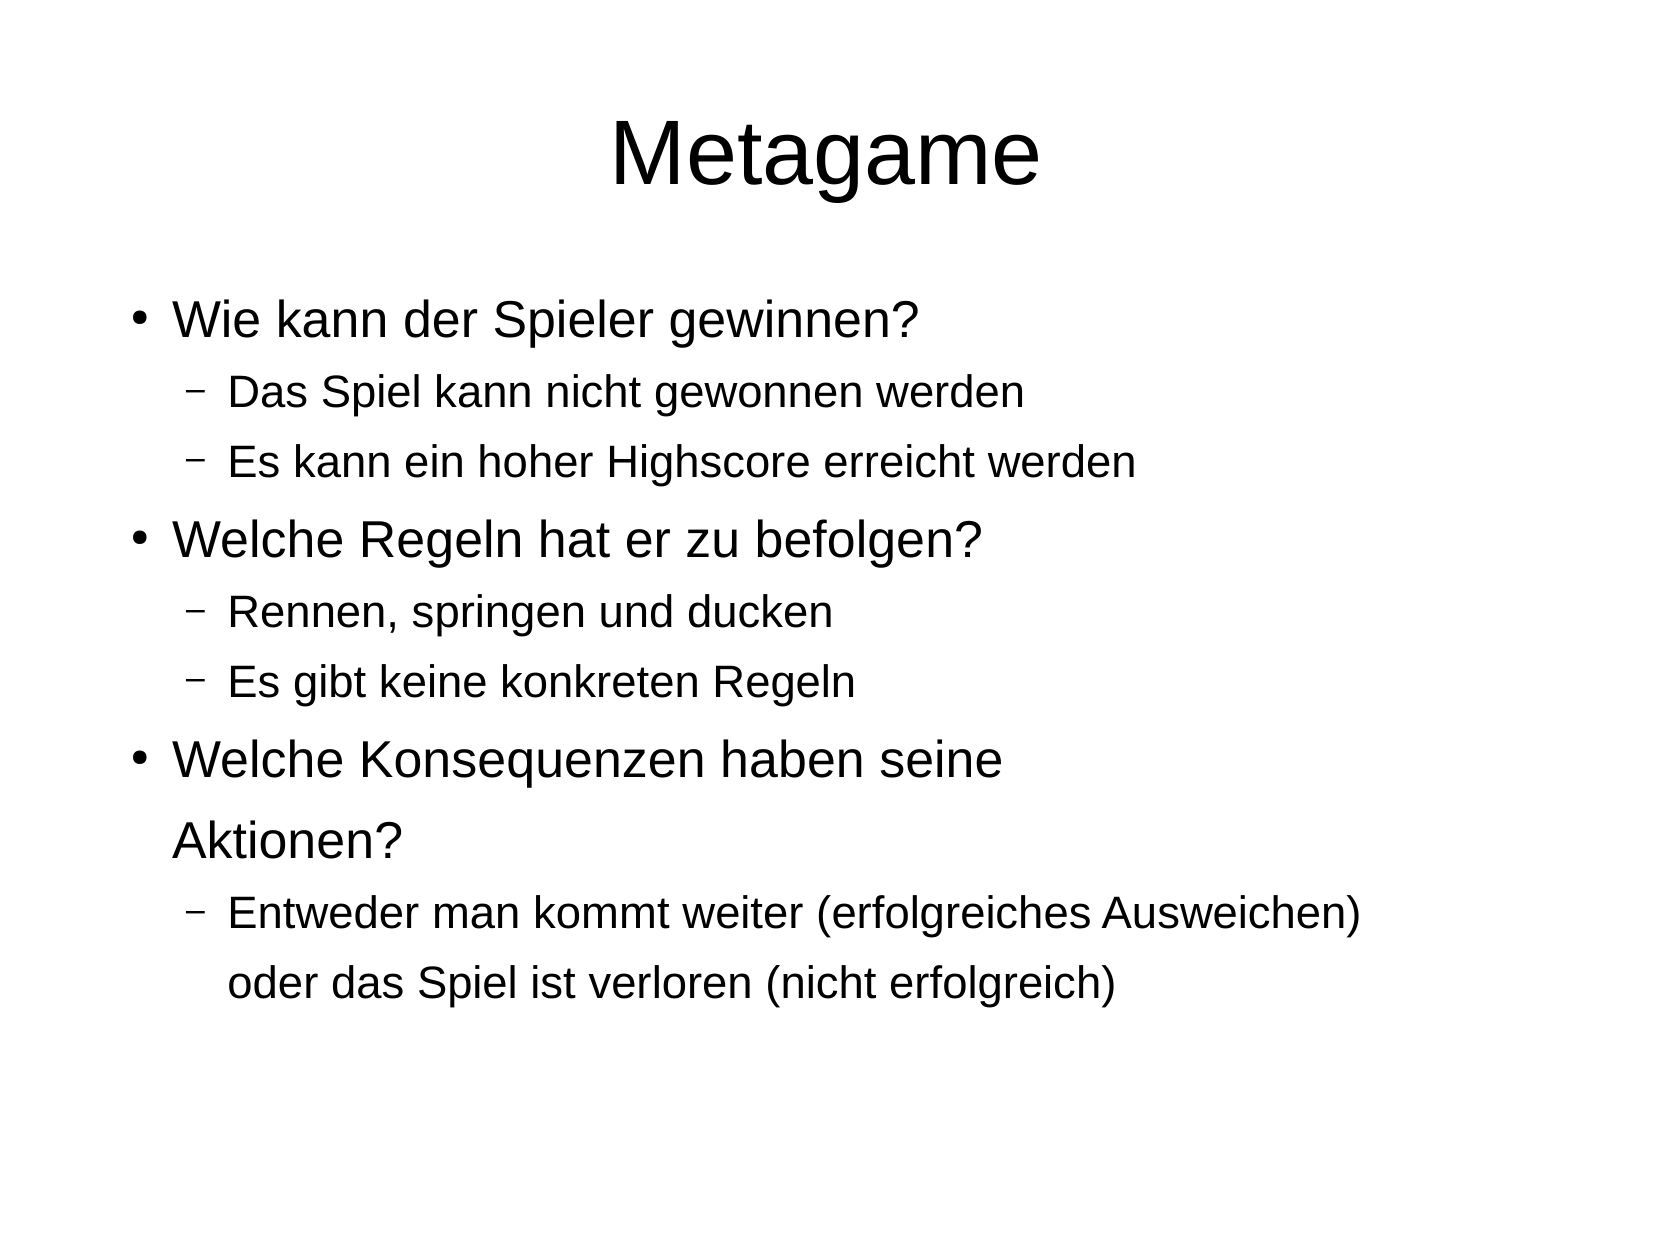

# Metagame
Wie kann der Spieler gewinnen?
Das Spiel kann nicht gewonnen werden
Es kann ein hoher Highscore erreicht werden
Welche Regeln hat er zu befolgen?
Rennen, springen und ducken
Es gibt keine konkreten Regeln
Welche Konsequenzen haben seine
Aktionen?
Entweder man kommt weiter (erfolgreiches Ausweichen)
oder das Spiel ist verloren (nicht erfolgreich)